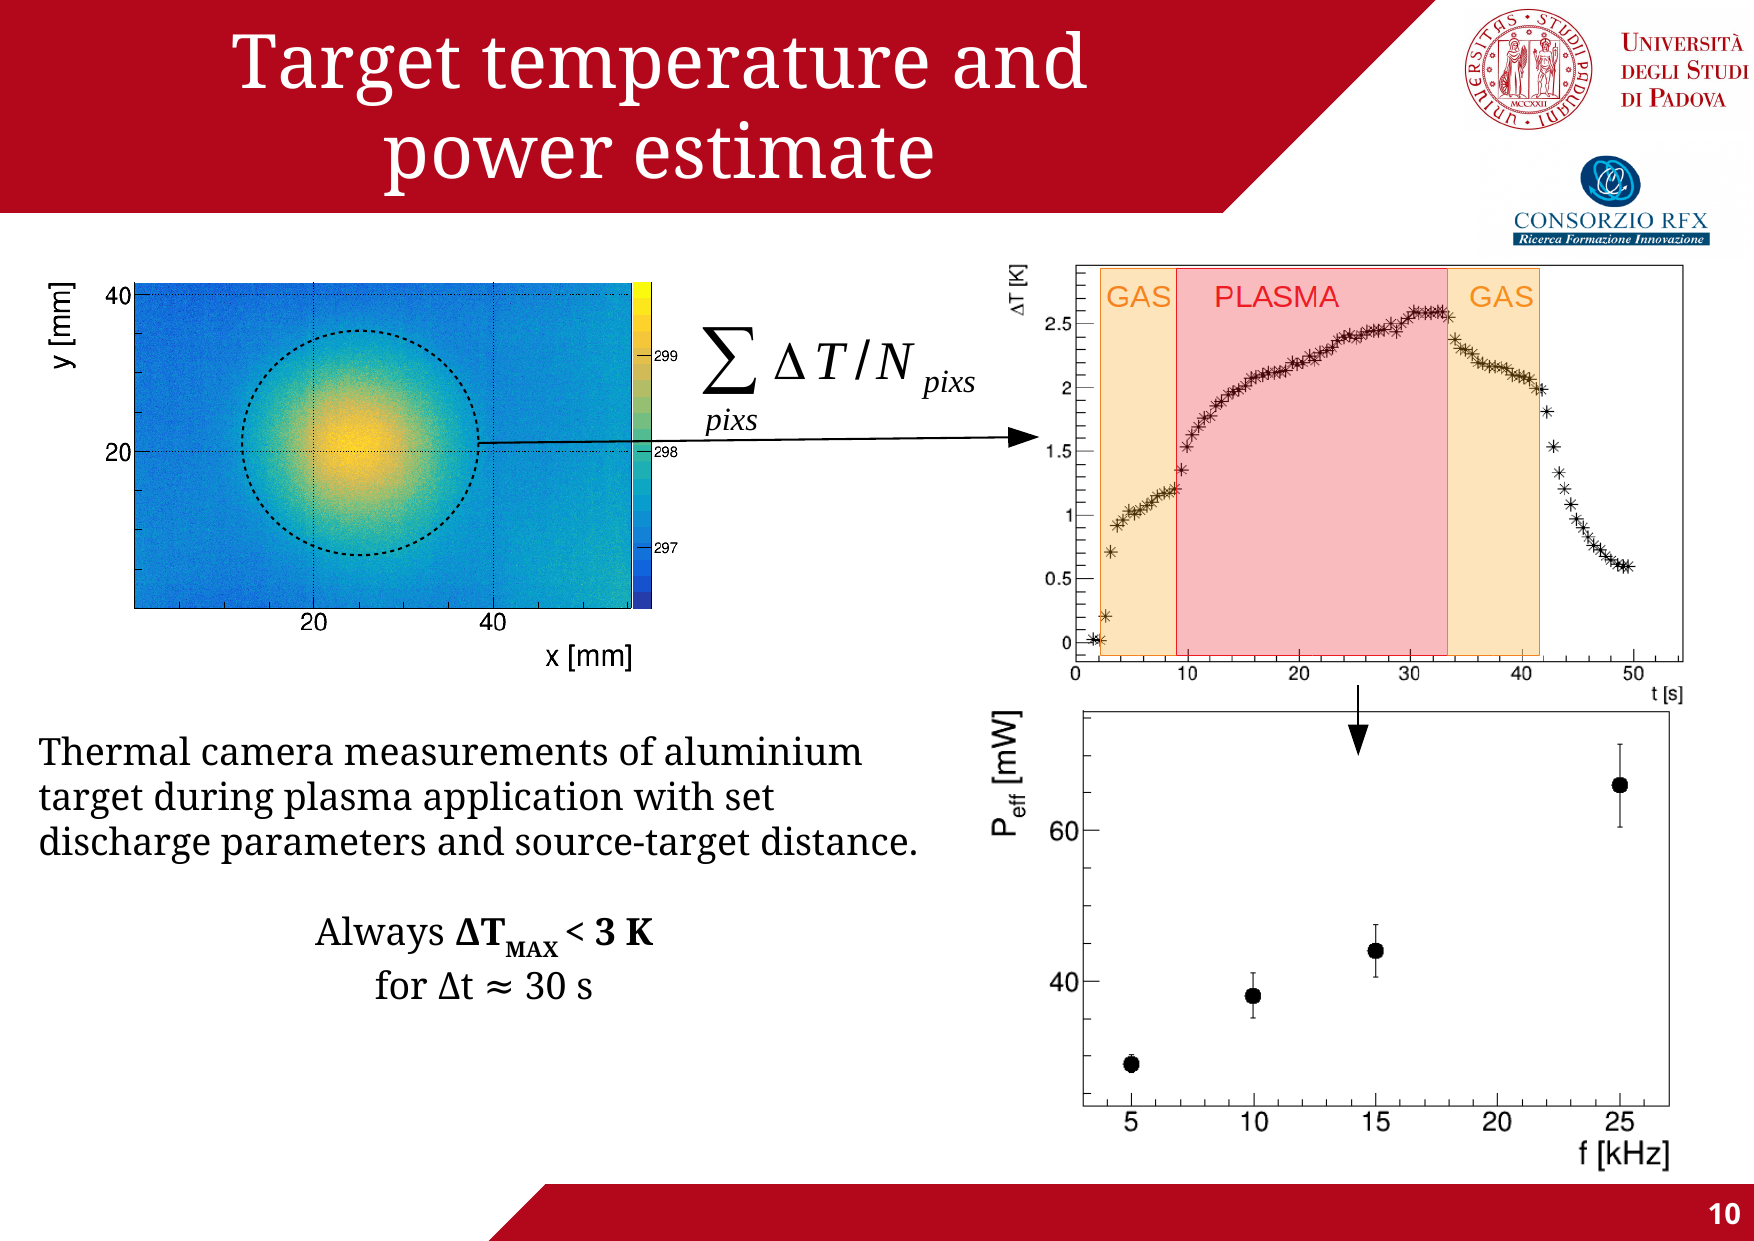

# Target temperature and power estimate
Thermal camera measurements of aluminium target during plasma application with set discharge parameters and source-target distance.
Always ΔTMAX < 3 K
for Δt ≈ 30 s
10